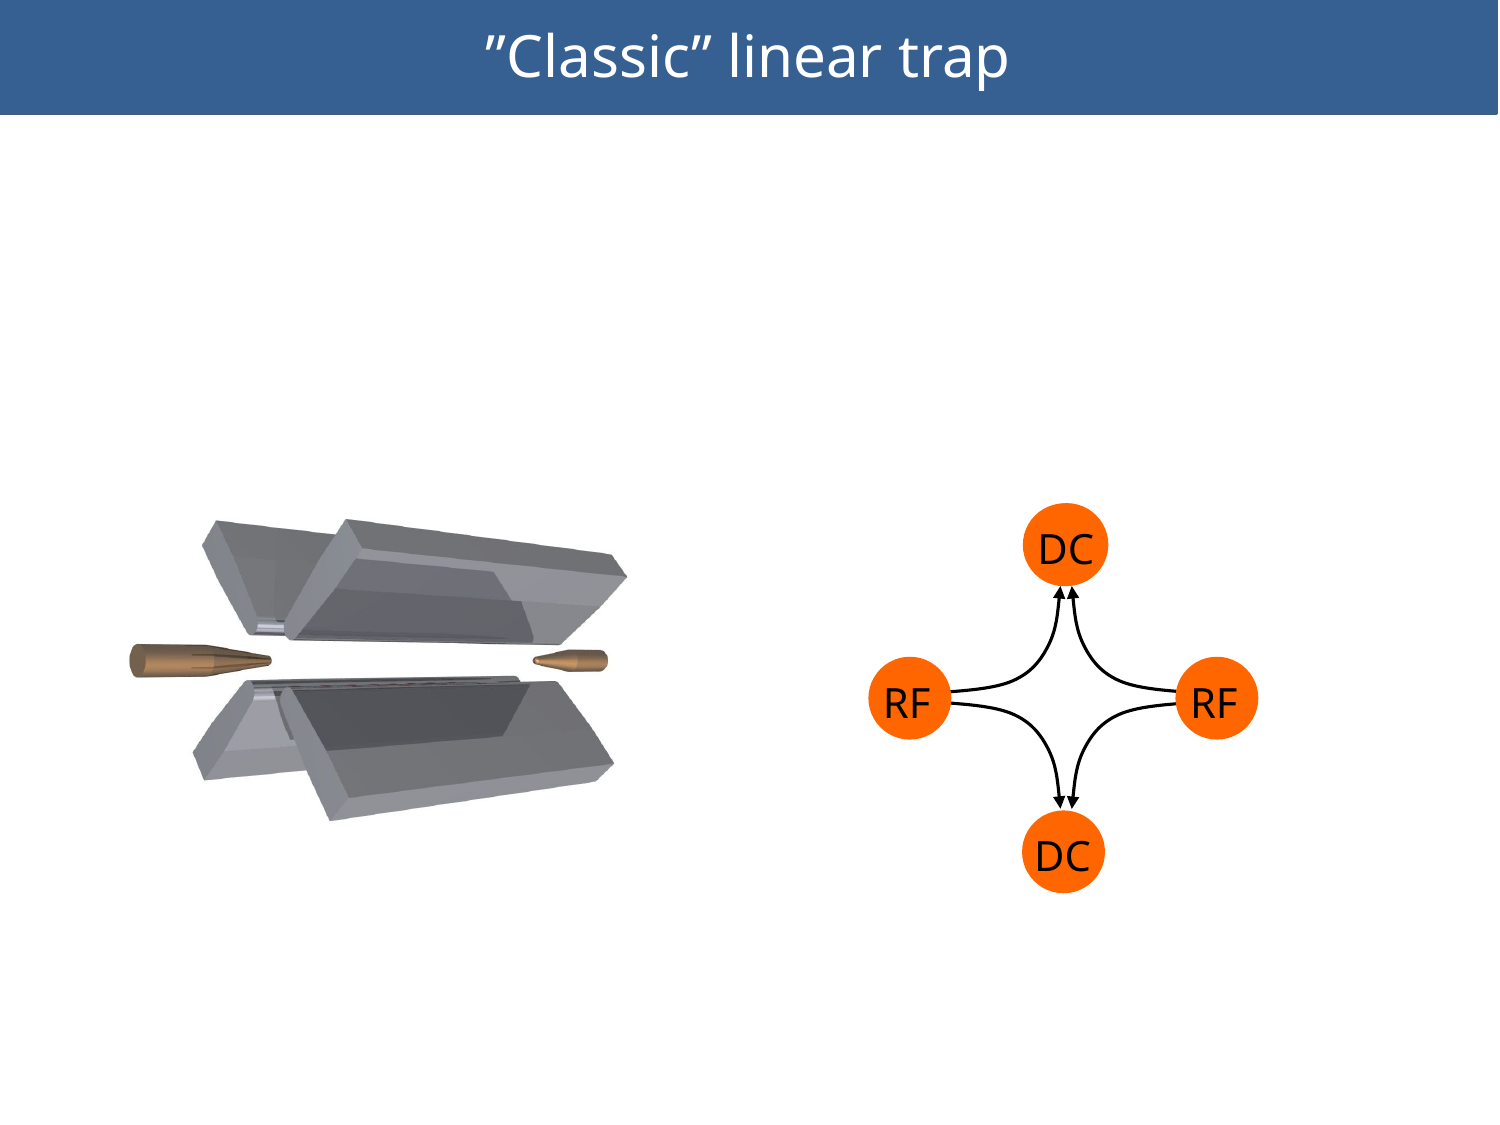

# ”Classic” linear trap
DC
DC
RF
RF
DC